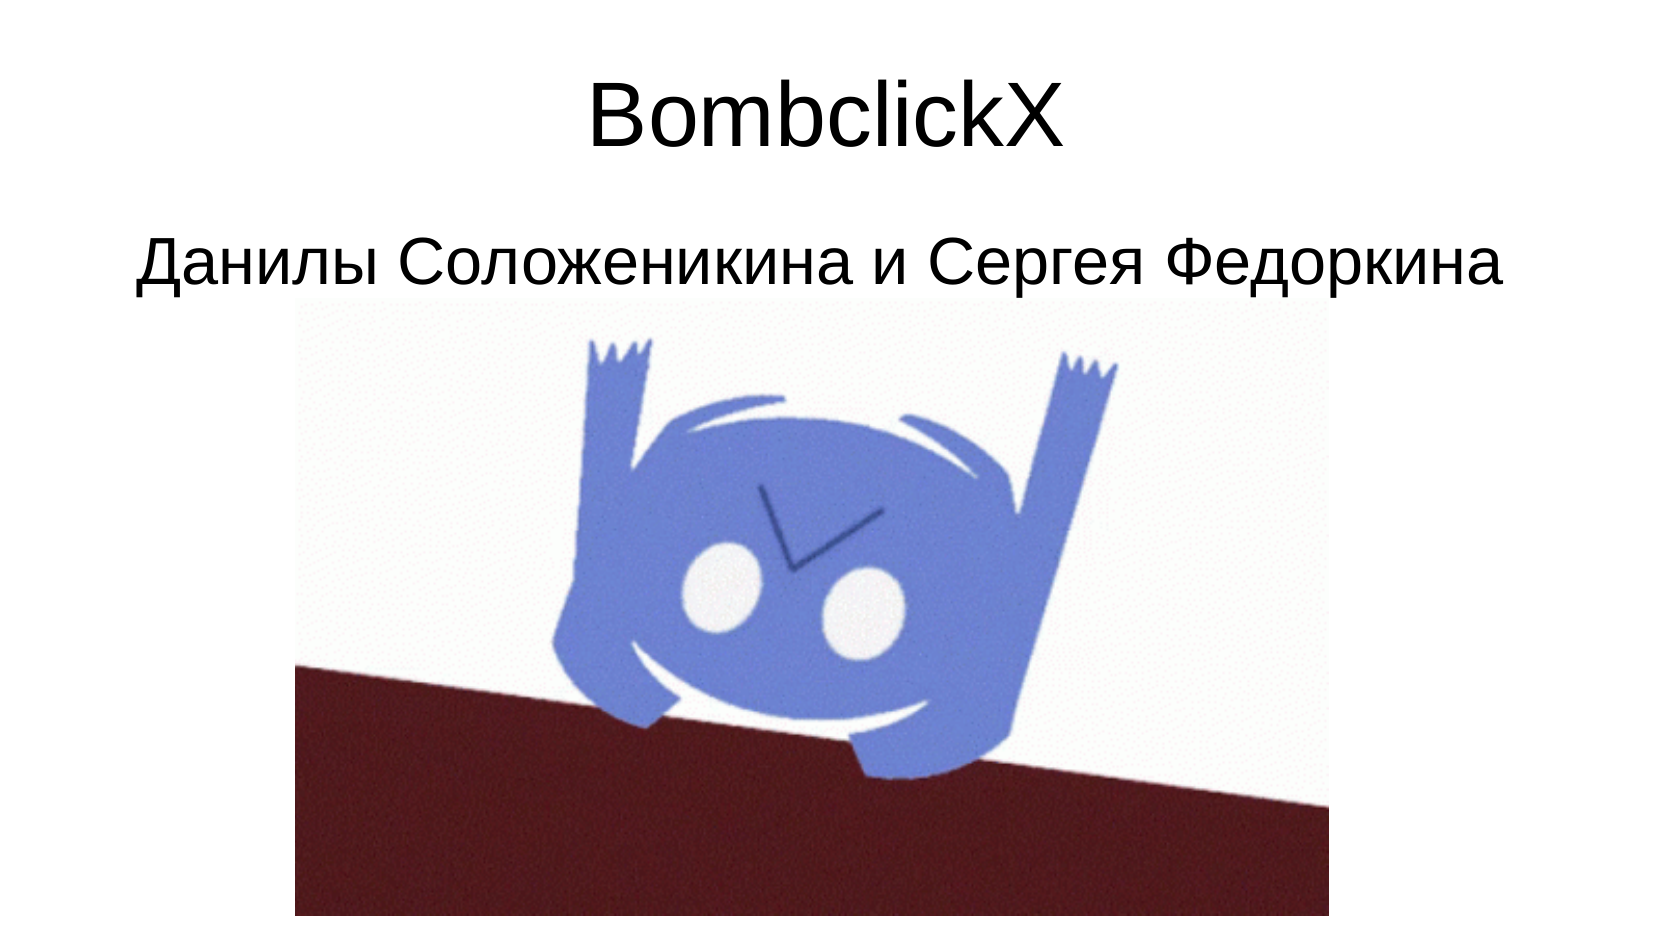

Данилы Соложеникина и Сергея Федоркина
# BombclickX